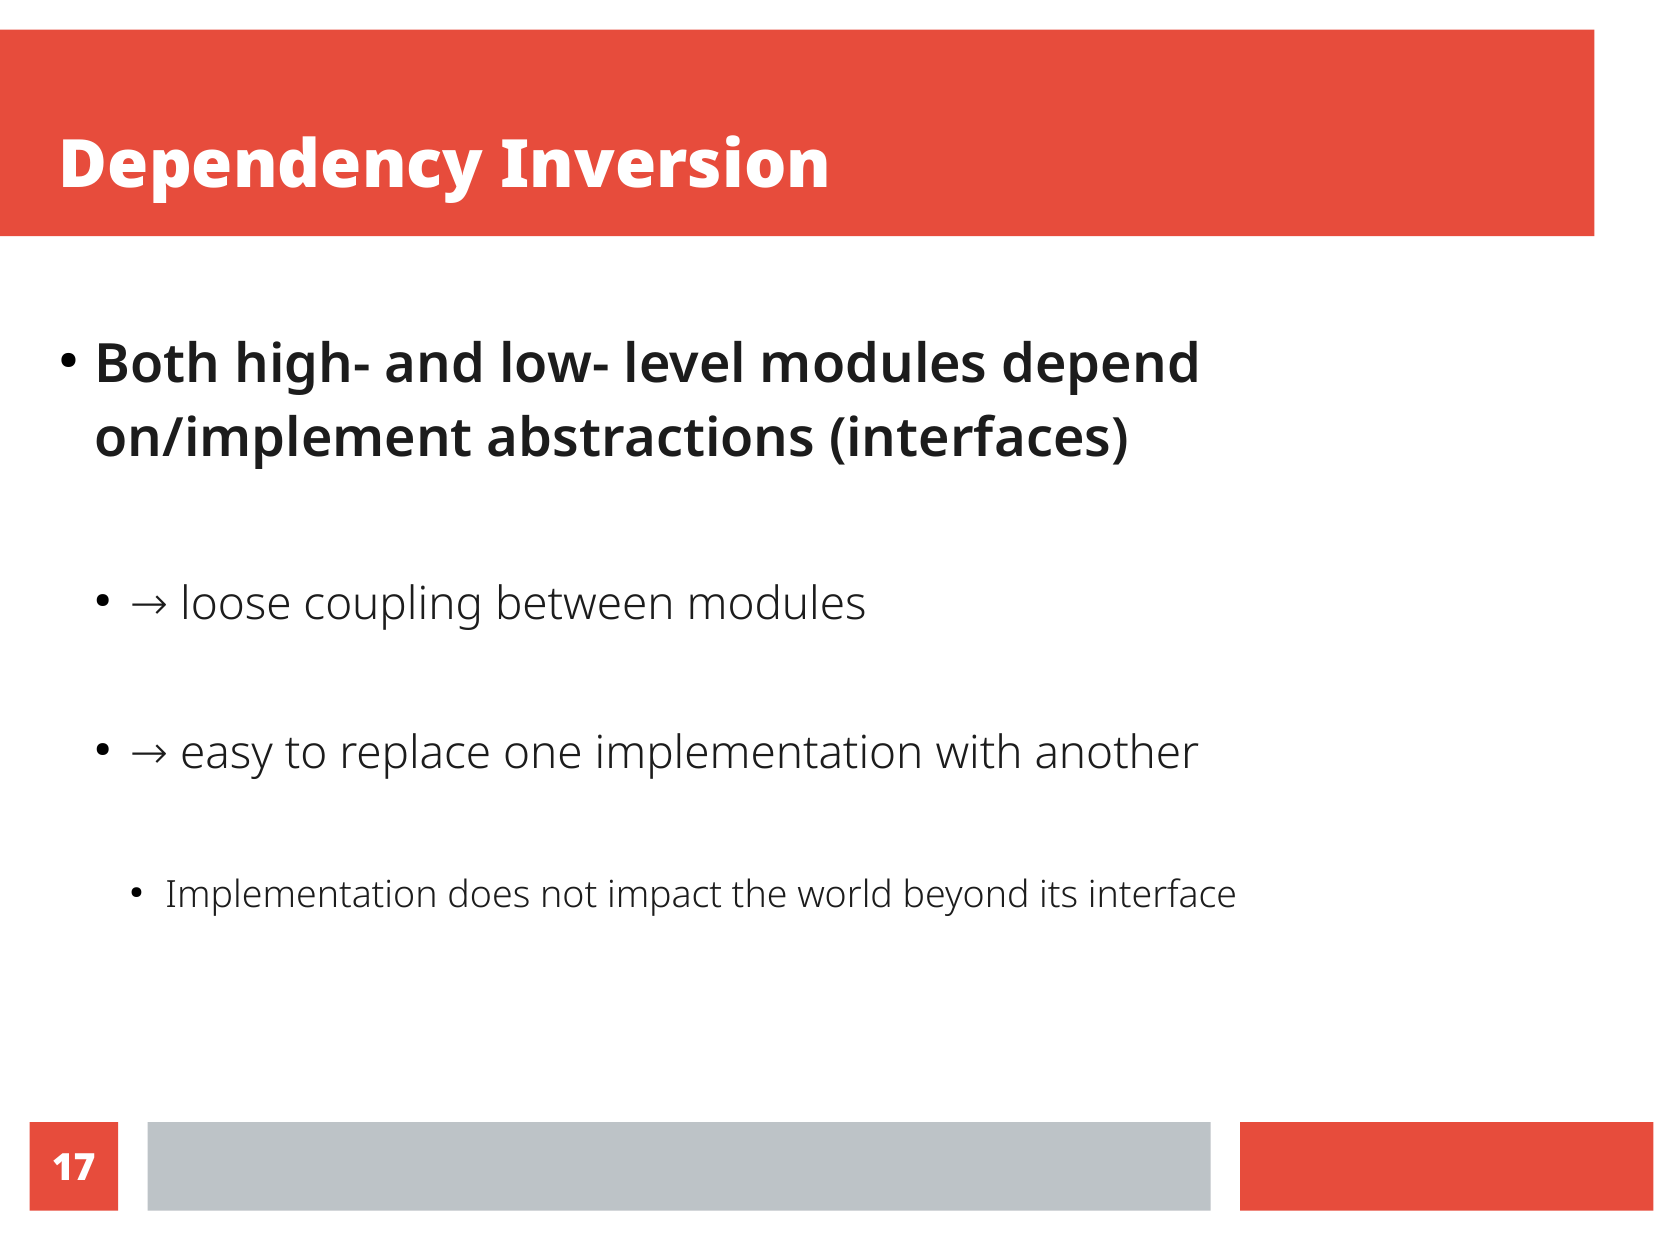

# Dependency Inversion
Both high- and low- level modules depend on/implement abstractions (interfaces)
→ loose coupling between modules
→ easy to replace one implementation with another
Implementation does not impact the world beyond its interface
17